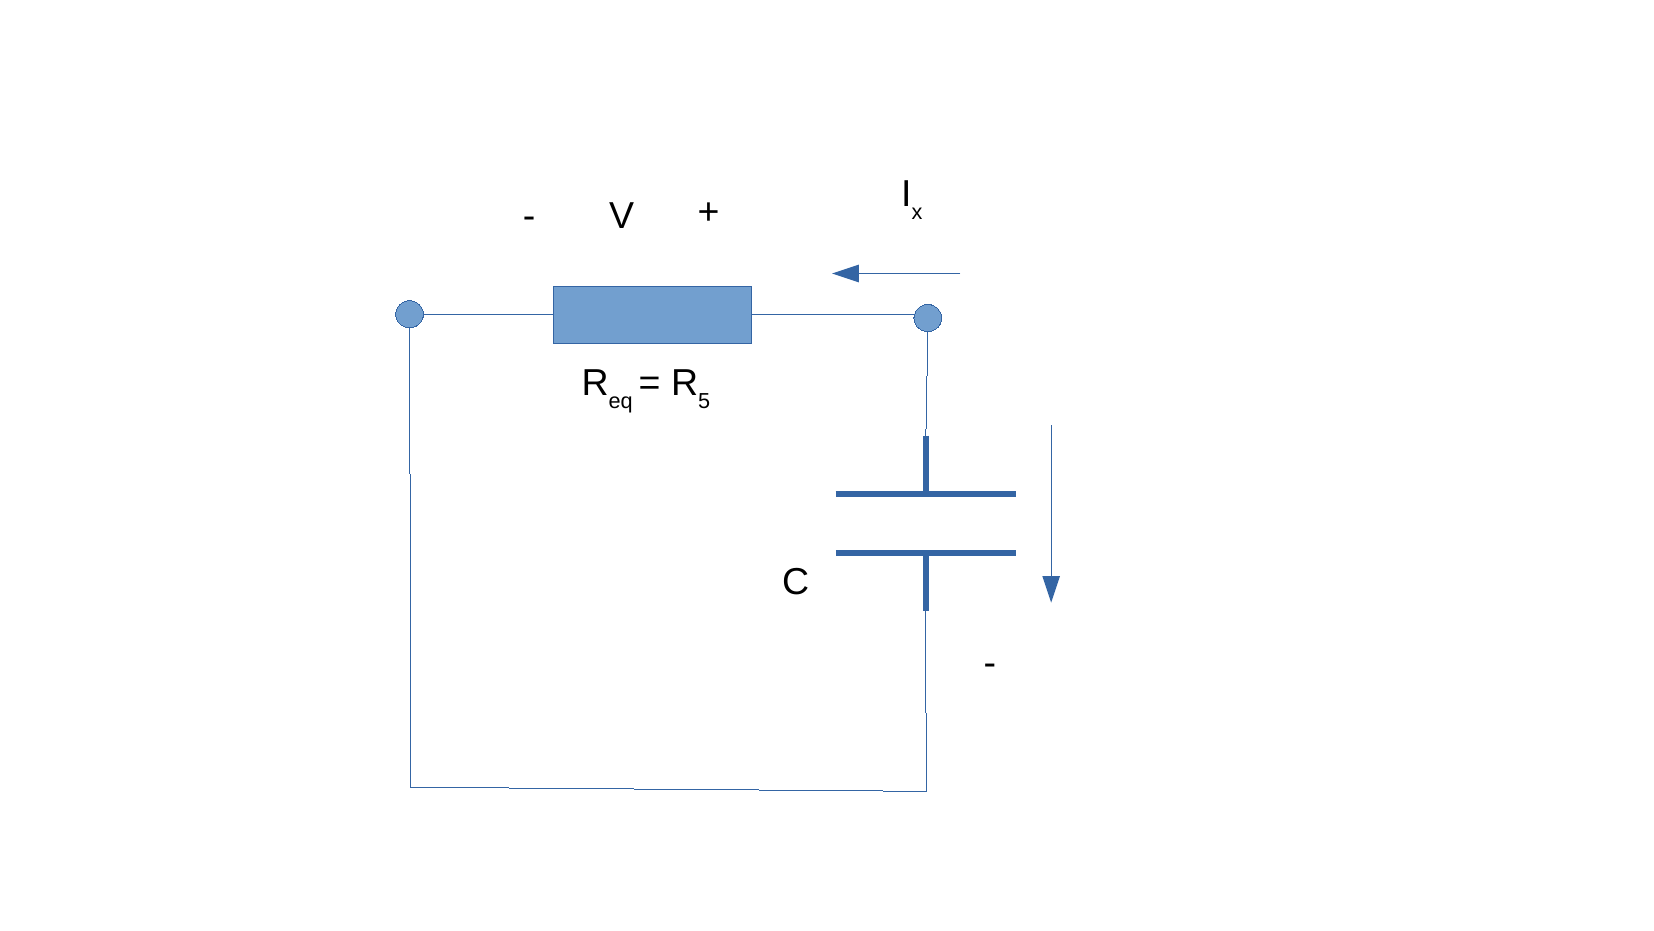

Ix
+
-
V
Req = R5
C
-